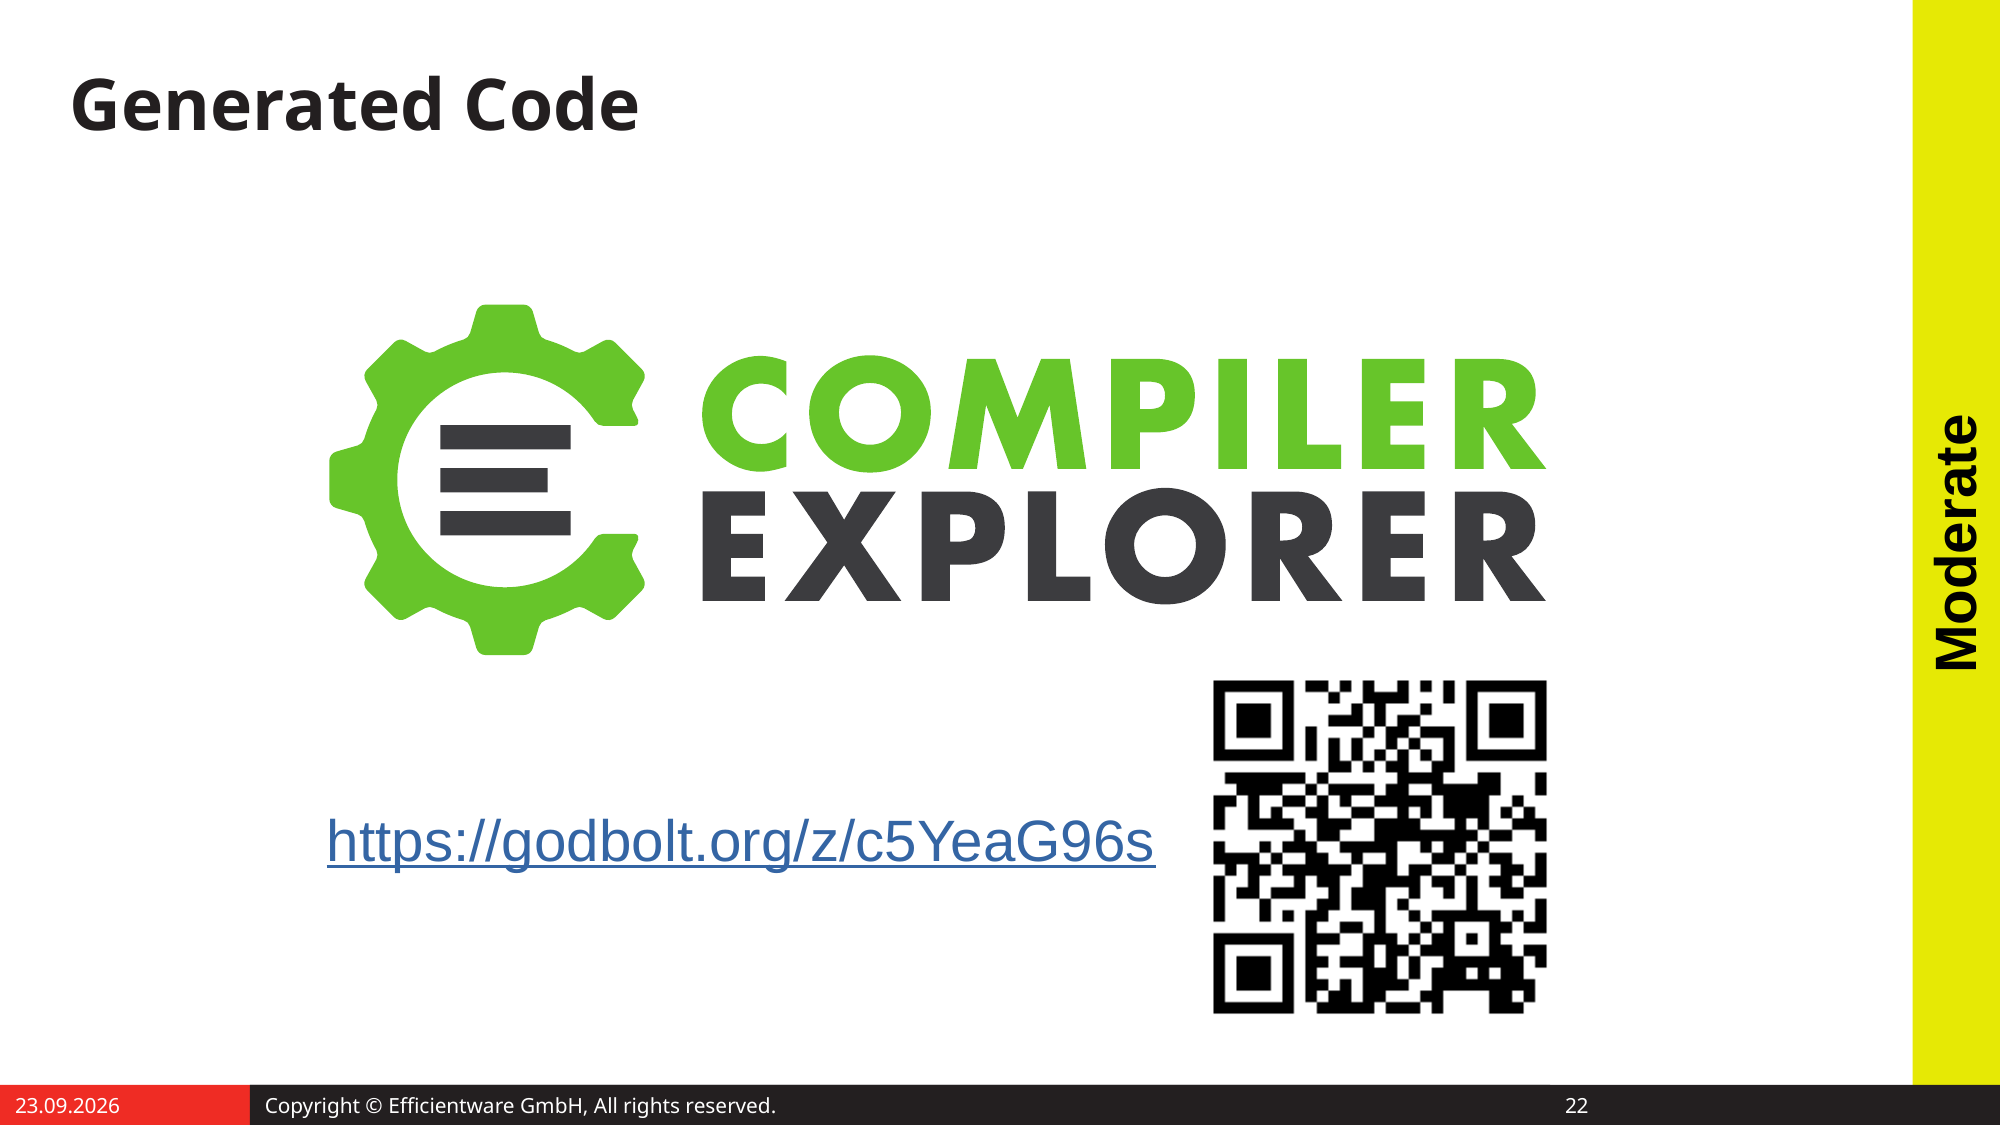

# Generated Code
Moderate
https://godbolt.org/z/c5YeaG96s
Copyright © Efficientware GmbH, All rights reserved.
Copyright © Efficientware GmbH, All rights reserved.